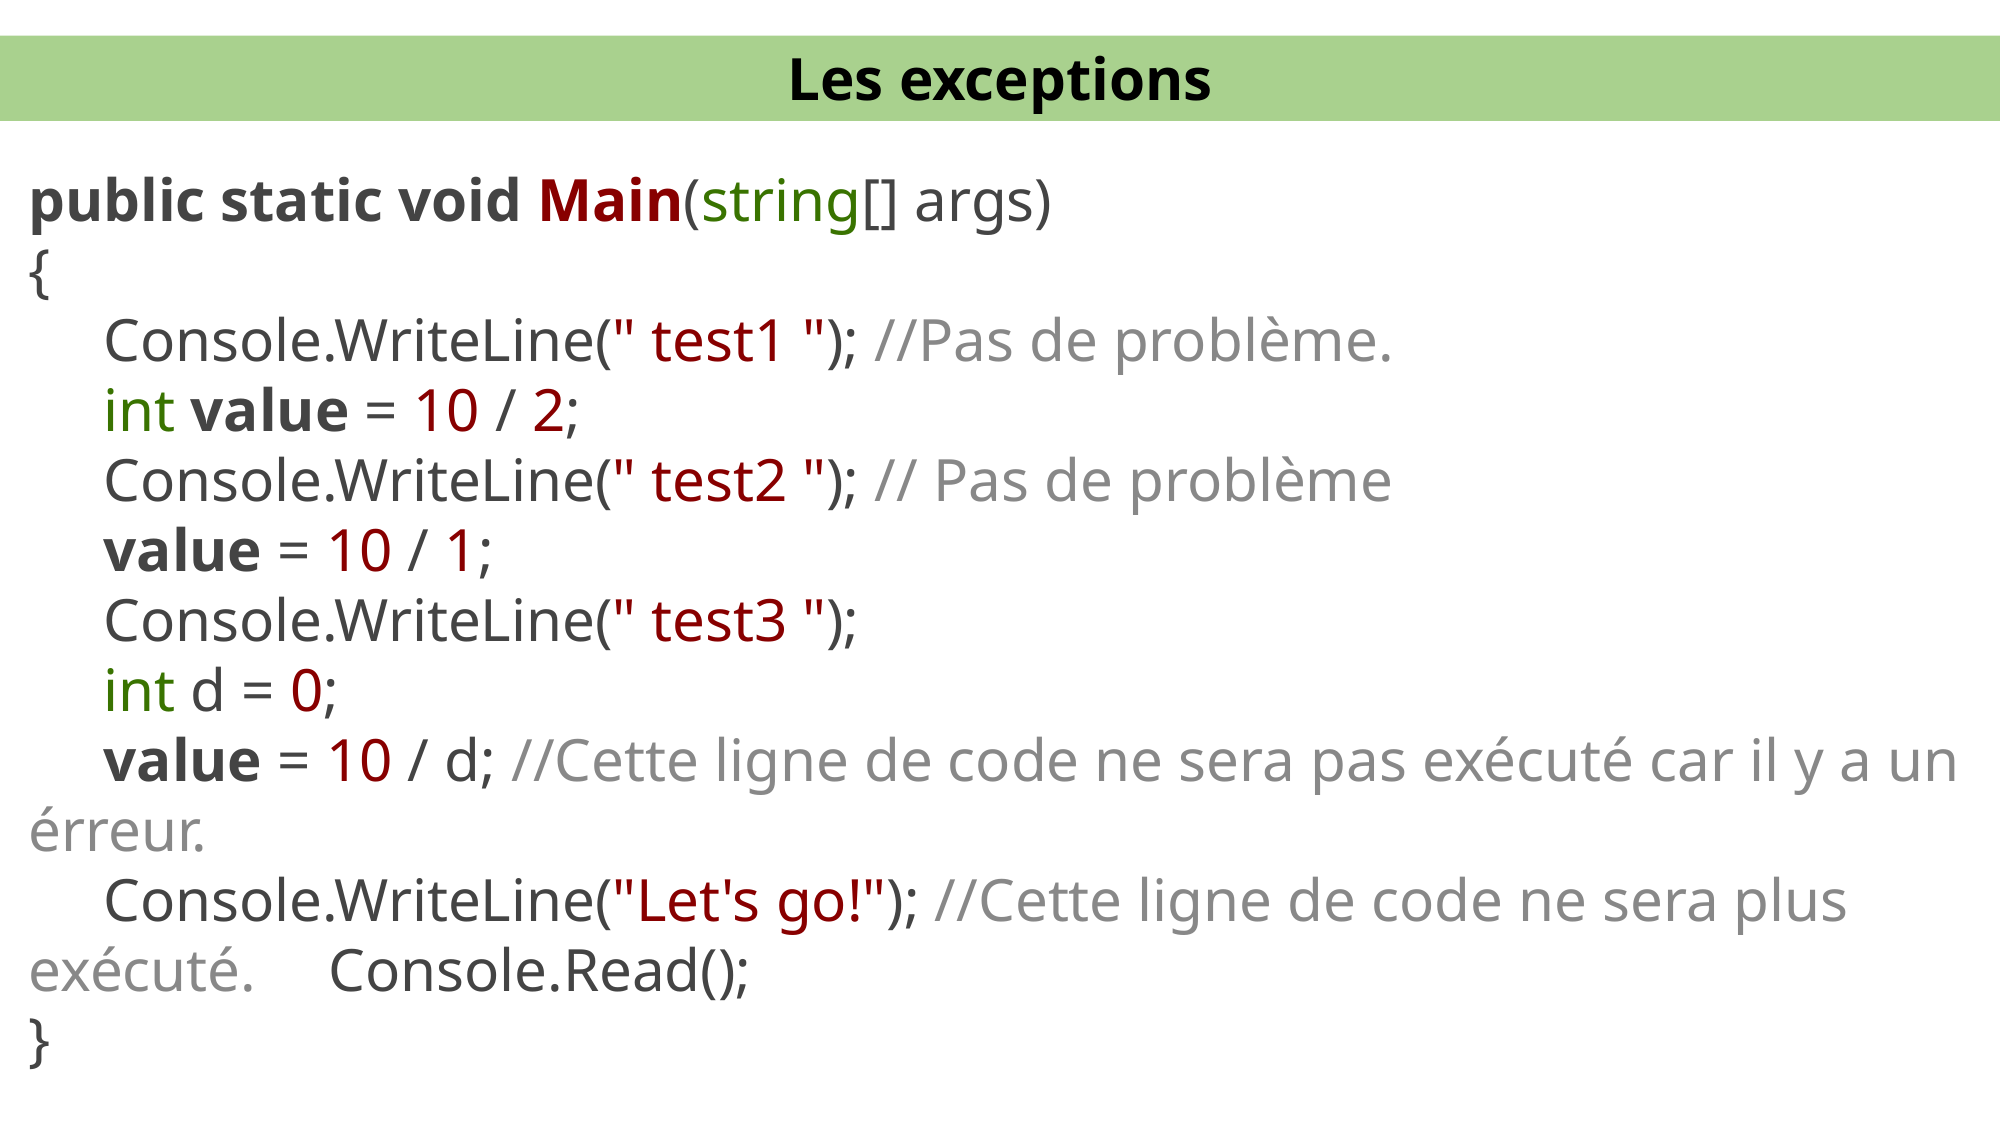

# Les exceptions
public static void Main(string[] args)
{
	Console.WriteLine(" test1 "); //Pas de problème.
	int value = 10 / 2;
	Console.WriteLine(" test2 "); // Pas de problème
	value = 10 / 1;
	Console.WriteLine(" test3 ");
	int d = 0;
	value = 10 / d; //Cette ligne de code ne sera pas exécuté car il y a un érreur.
	Console.WriteLine("Let's go!"); //Cette ligne de code ne sera plus exécuté.	Console.Read();
}